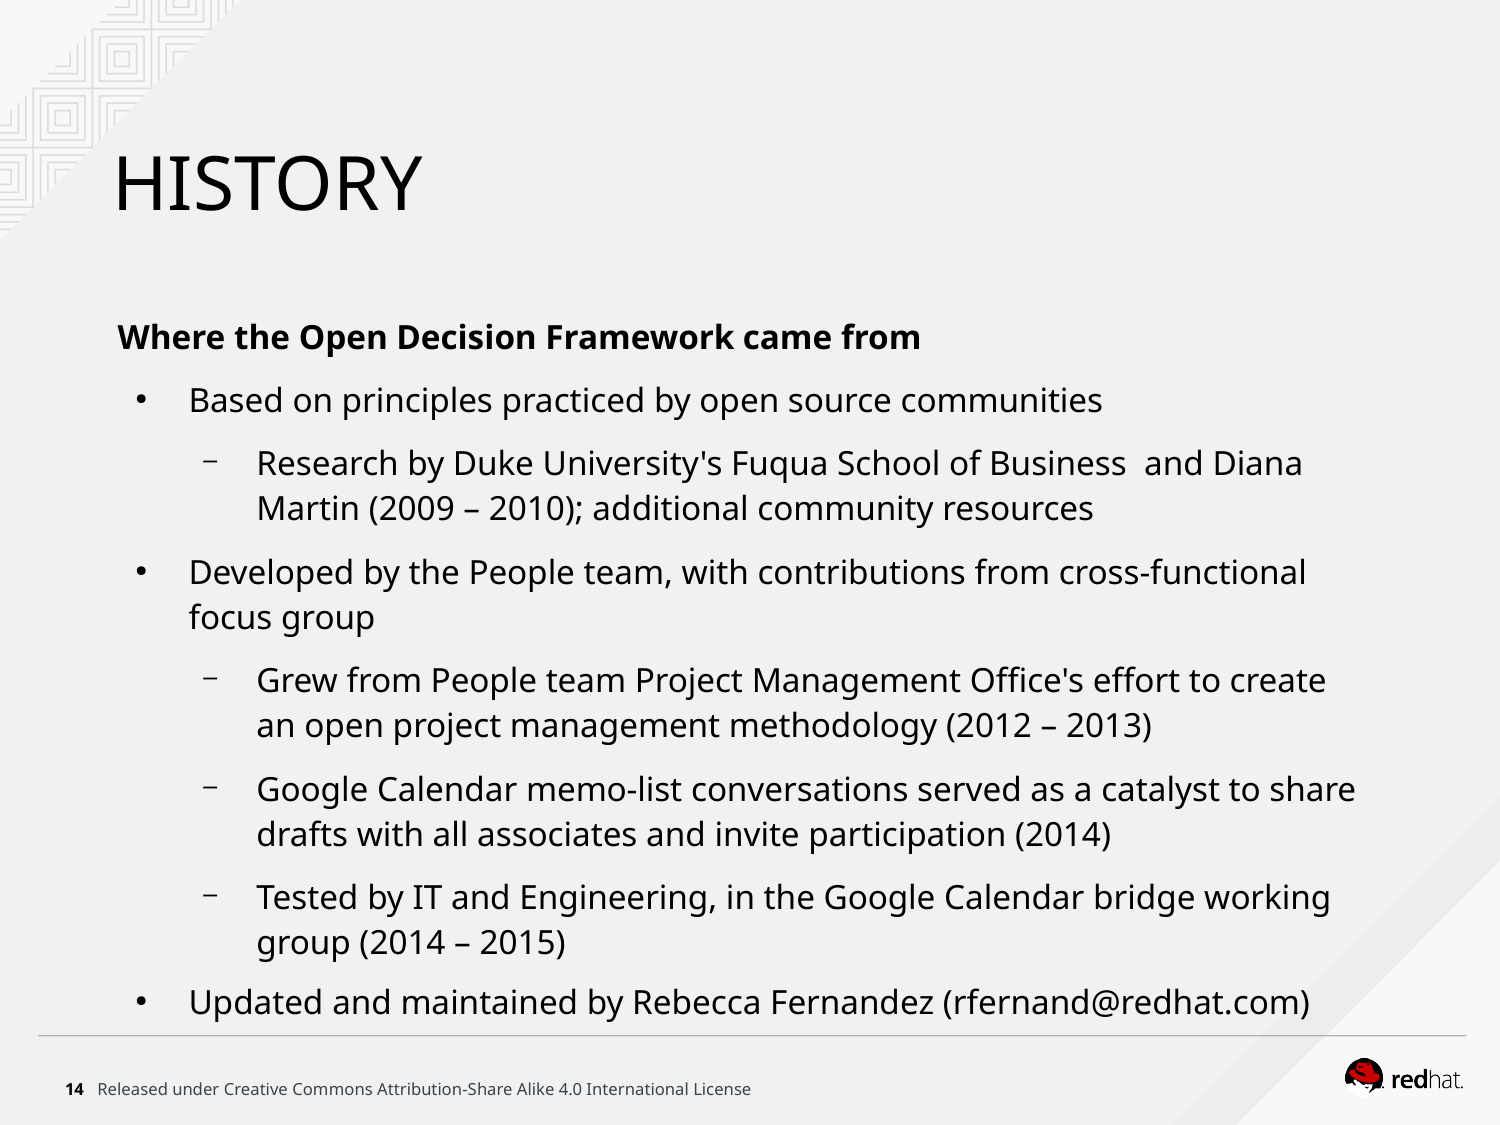

# HISTORY
Where the Open Decision Framework came from
Based on principles practiced by open source communities
Research by Duke University's Fuqua School of Business and Diana Martin (2009 – 2010); additional community resources
Developed by the People team, with contributions from cross-functional focus group
Grew from People team Project Management Office's effort to create an open project management methodology (2012 – 2013)
Google Calendar memo-list conversations served as a catalyst to share drafts with all associates and invite participation (2014)
Tested by IT and Engineering, in the Google Calendar bridge working group (2014 – 2015)
Updated and maintained by Rebecca Fernandez (rfernand@redhat.com)
INSERT DESIGNATOR, IF NEEDED
14